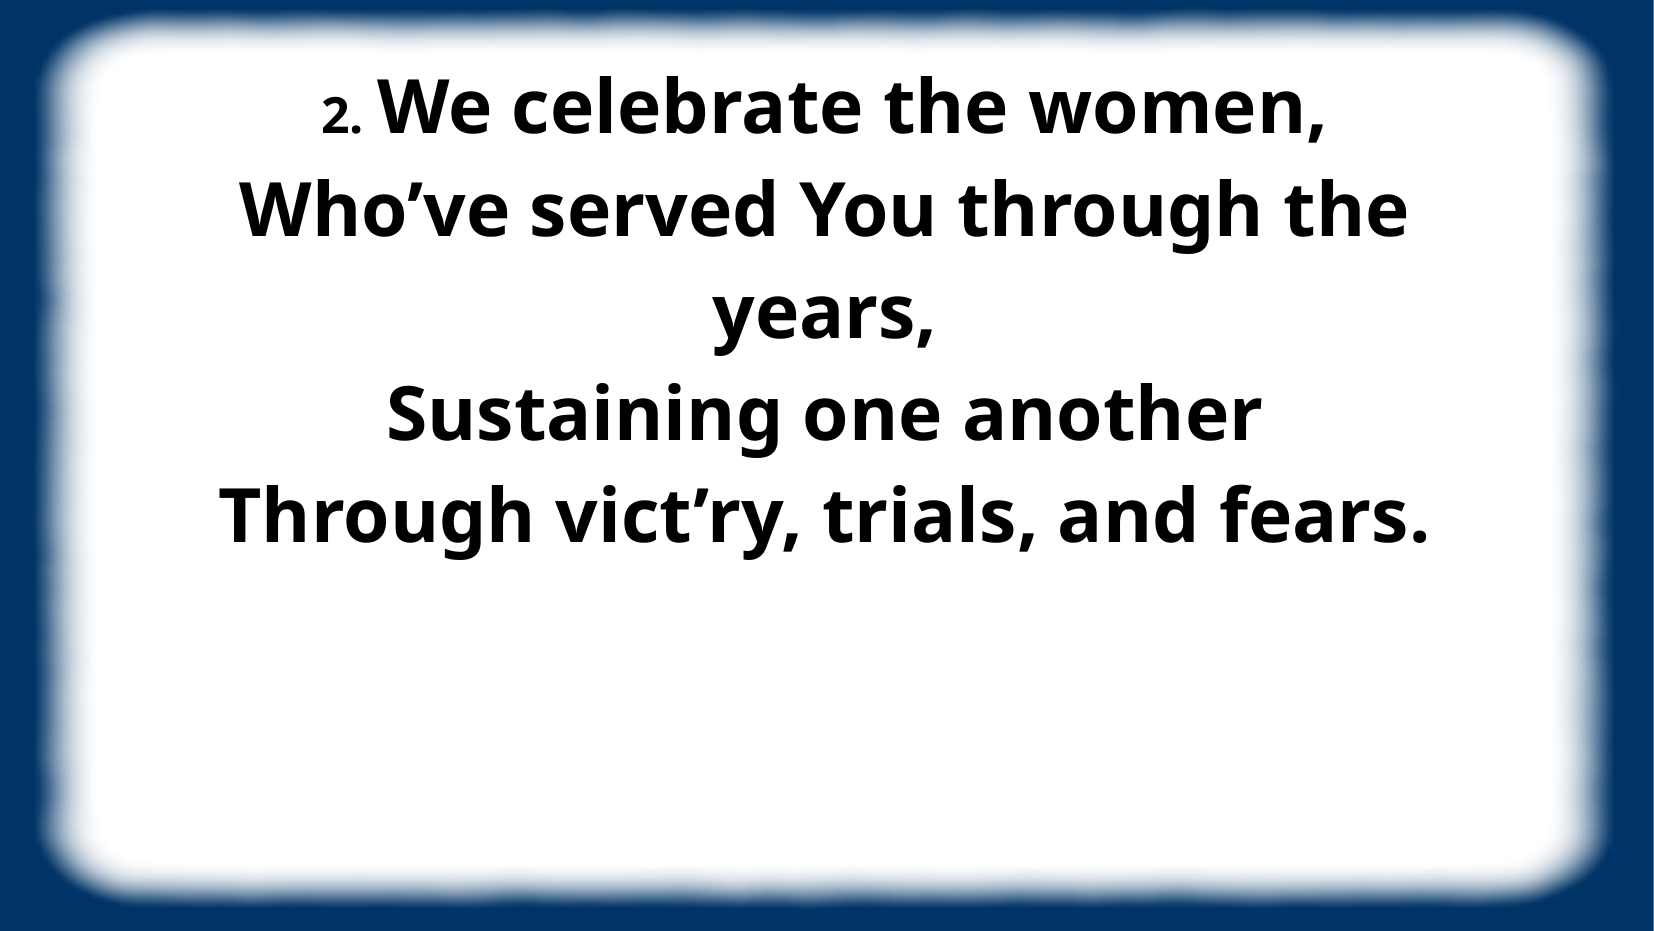

2. We celebrate the women,
Who’ve served You through the years,
Sustaining one another
Through vict’ry, trials, and fears.